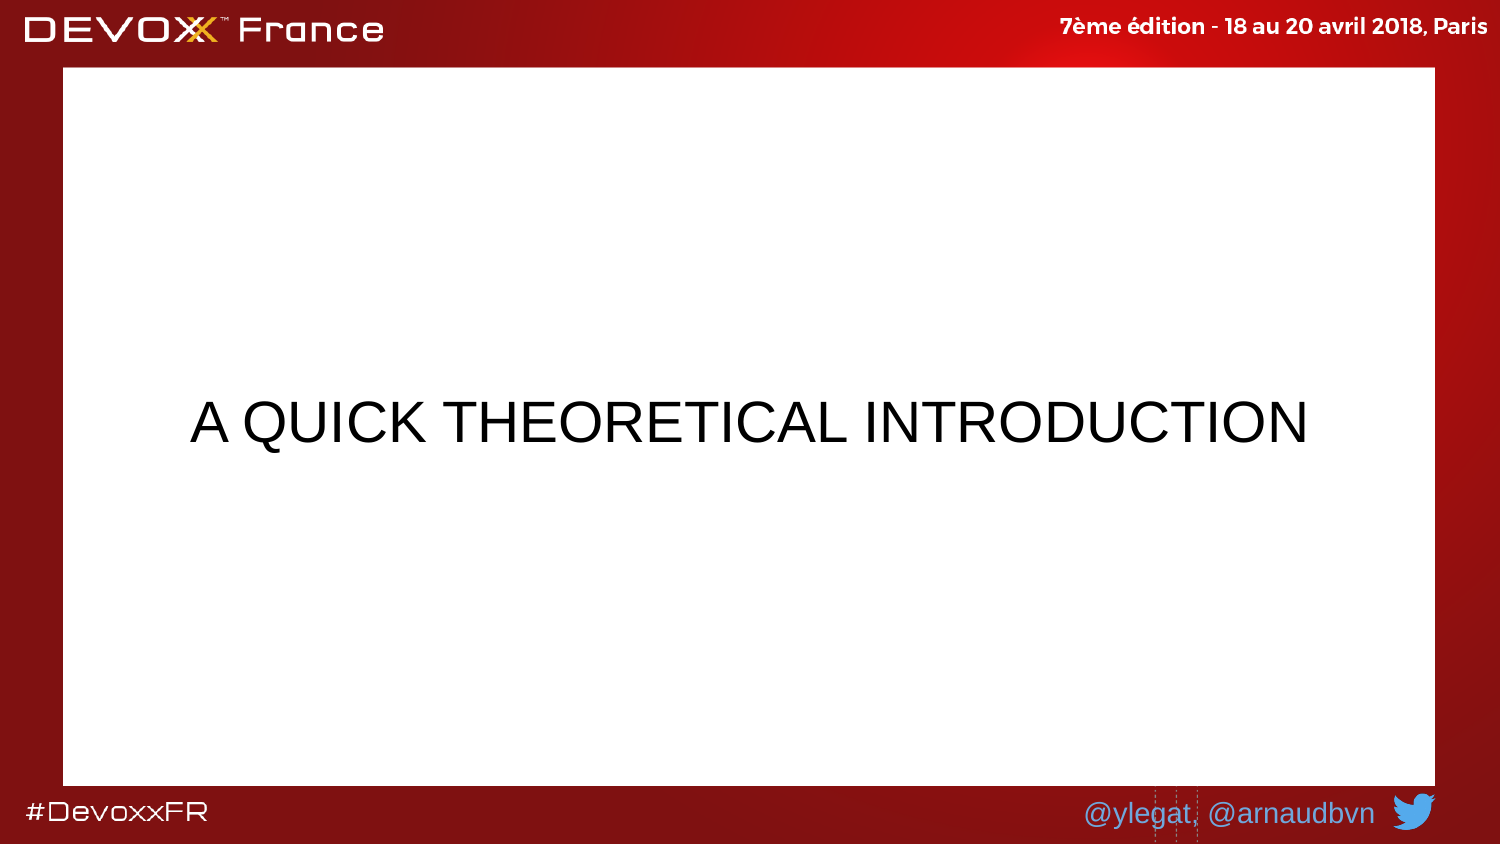

# A QUICK THEORETICAL INTRODUCTION
@ylegat, @arnaudbvn